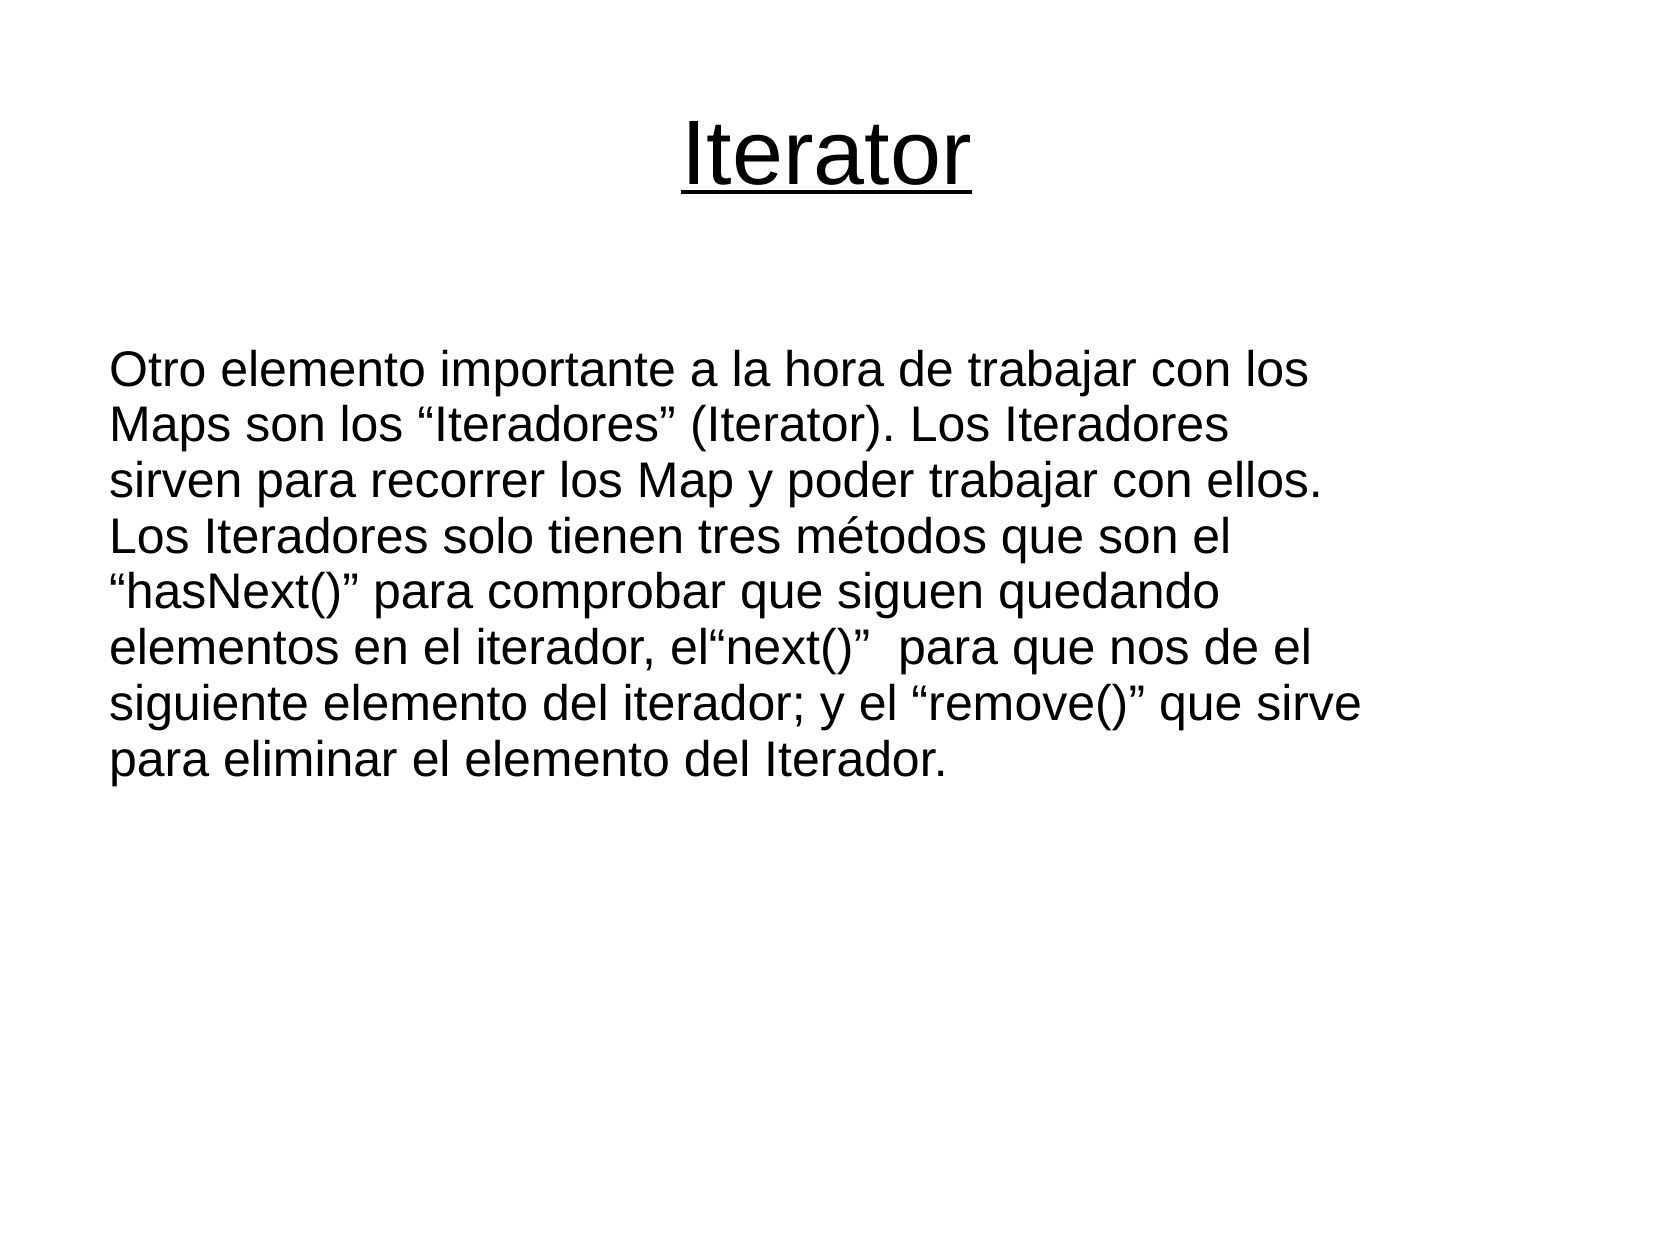

# Iterator
Otro elemento importante a la hora de trabajar con los Maps son los “Iteradores” (Iterator). Los Iteradores sirven para recorrer los Map y poder trabajar con ellos. Los Iteradores solo tienen tres métodos que son el “hasNext()” para comprobar que siguen quedando elementos en el iterador, el“next()” para que nos de el siguiente elemento del iterador; y el “remove()” que sirve para eliminar el elemento del Iterador.